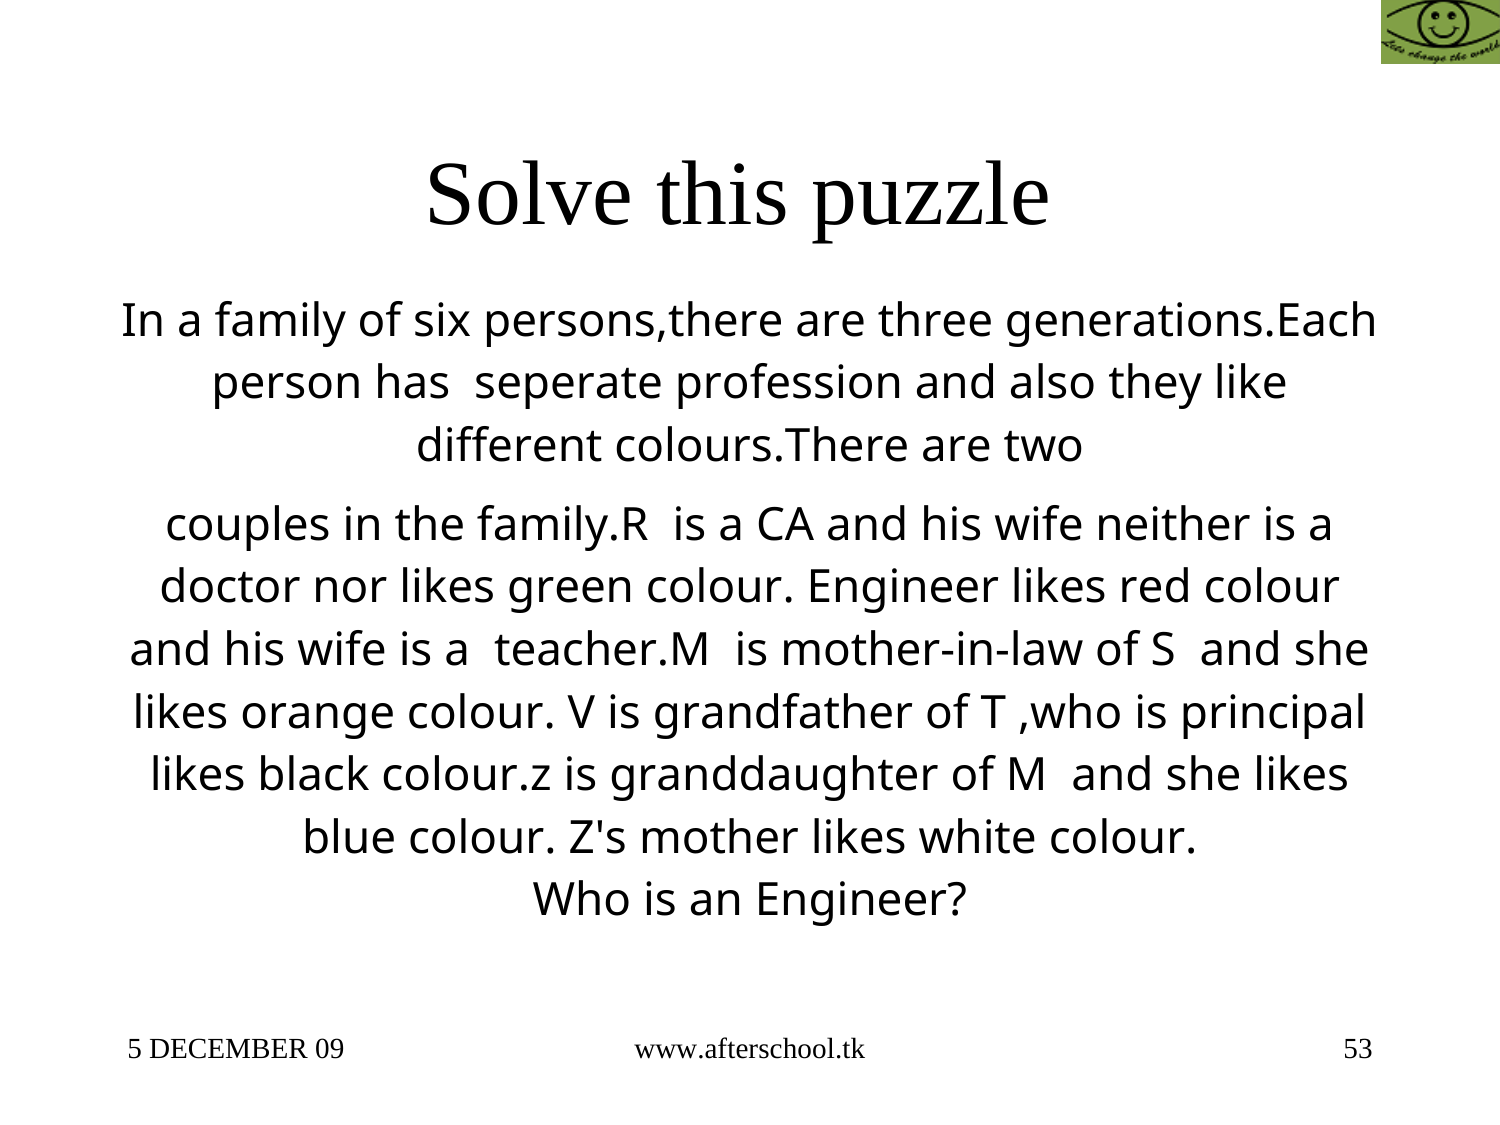

# Solve this puzzle
In a family of six persons,there are three generations.Each person has seperate profession and also they like different colours.There are two
couples in the family.R is a CA and his wife neither is a doctor nor likes green colour. Engineer likes red colour and his wife is a teacher.M is mother-in-law of S and she likes orange colour. V is grandfather of T ,who is principal likes black colour.z is granddaughter of M and she likes blue colour. Z's mother likes white colour.
Who is an Engineer?
MFI Seminar Jain PG College
AFTERSCHOOOL centre for social entrepreneurship
53